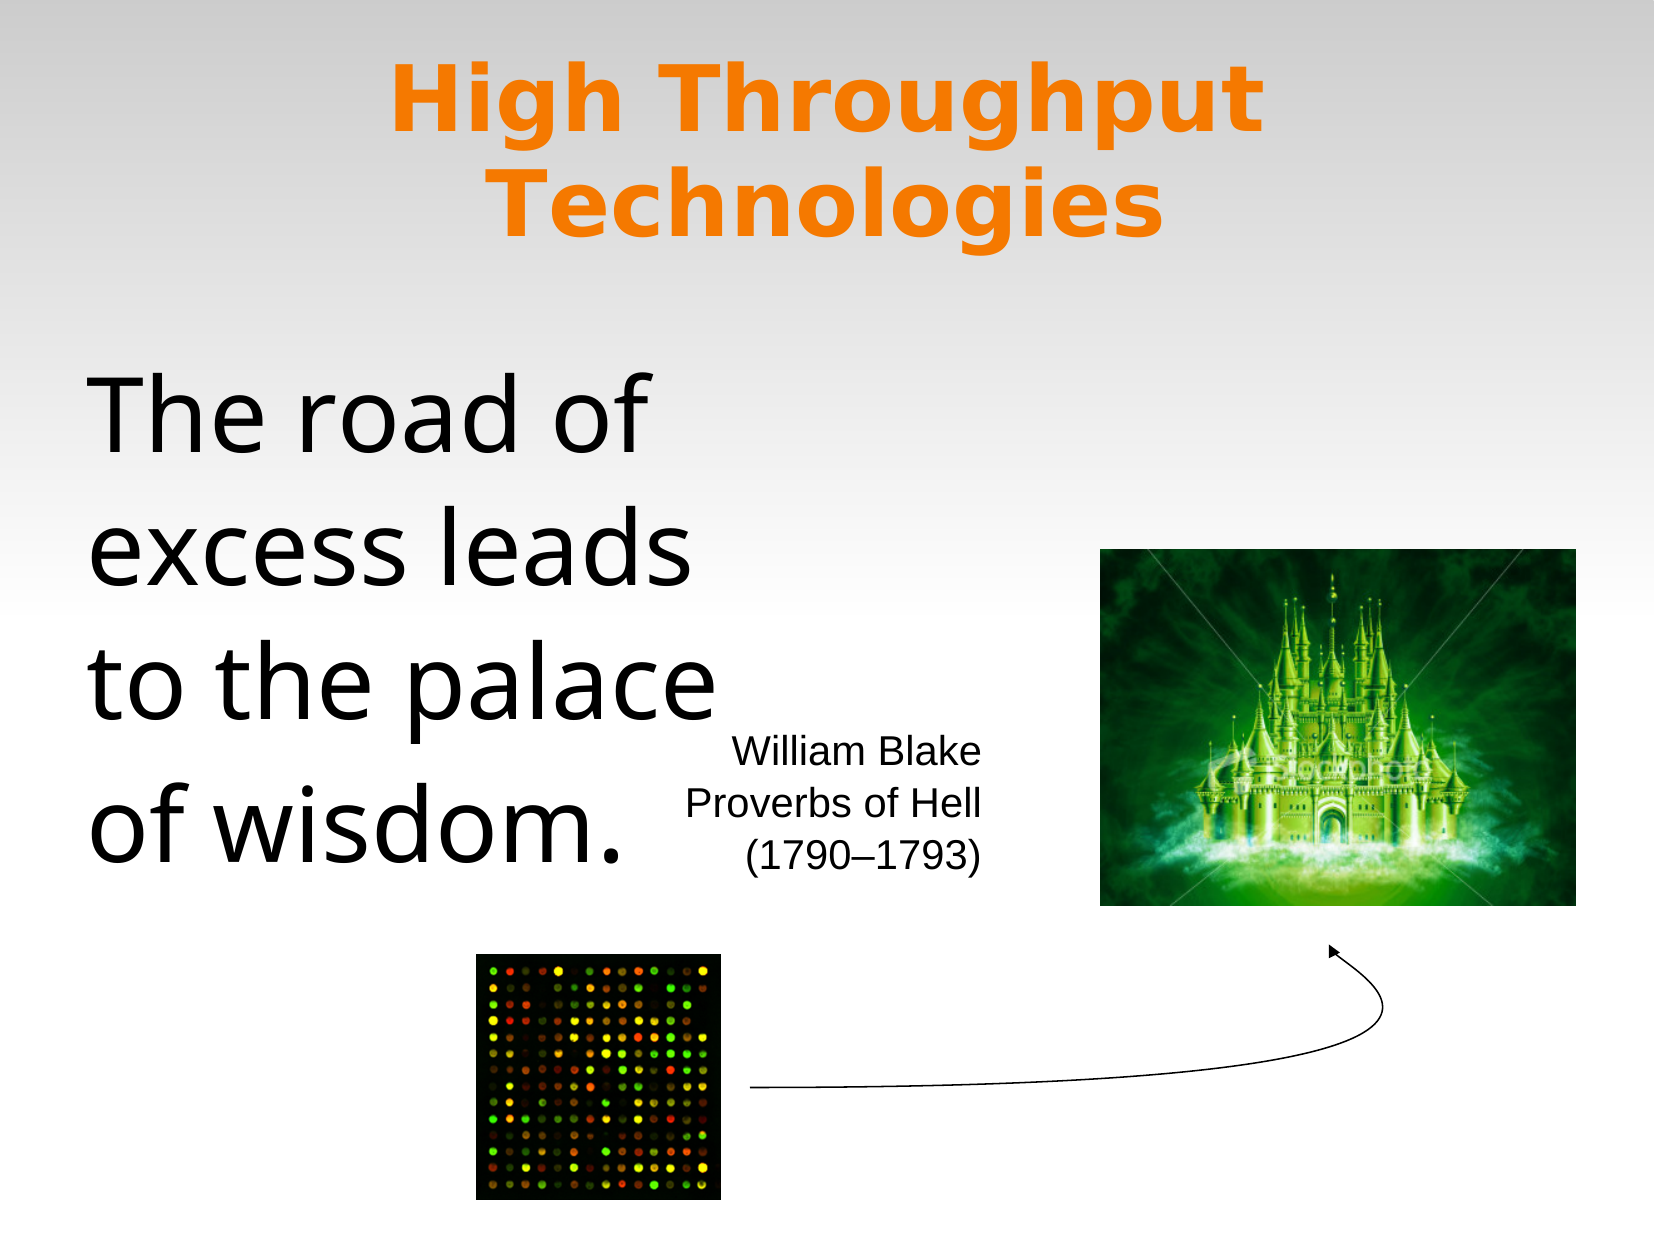

# High Throughput Technologies
The road of excess leads to the palace of wisdom.
William Blake
Proverbs of Hell
(1790–1793)‏